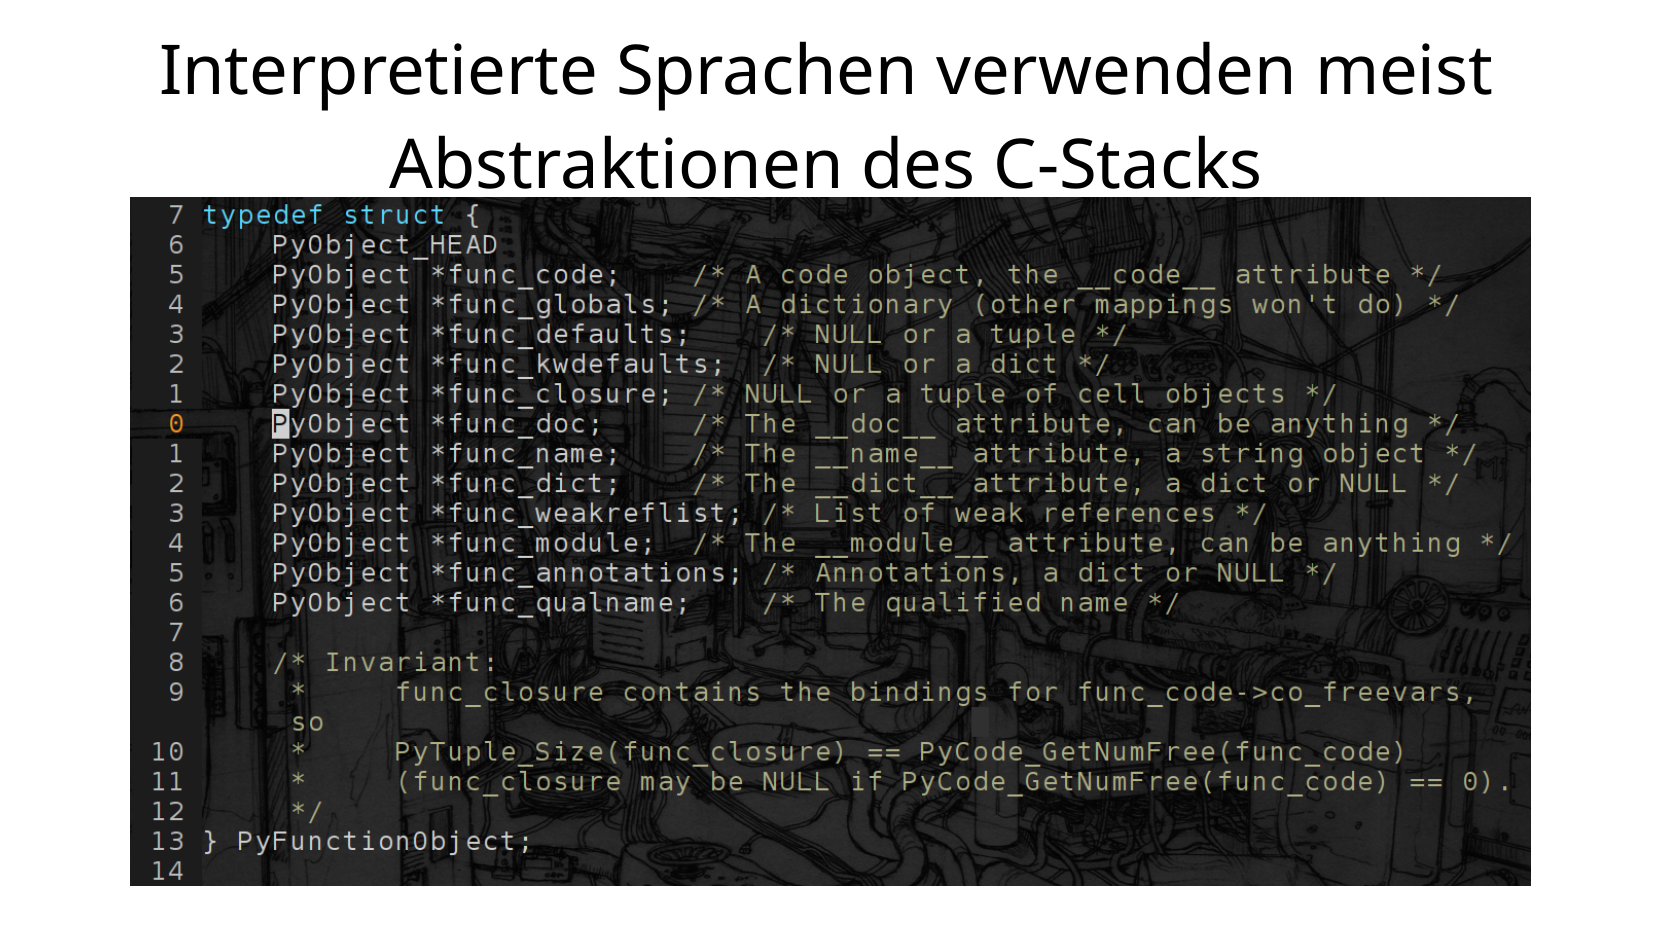

# Interpretierte Sprachen verwenden meist Abstraktionen des C-Stacks